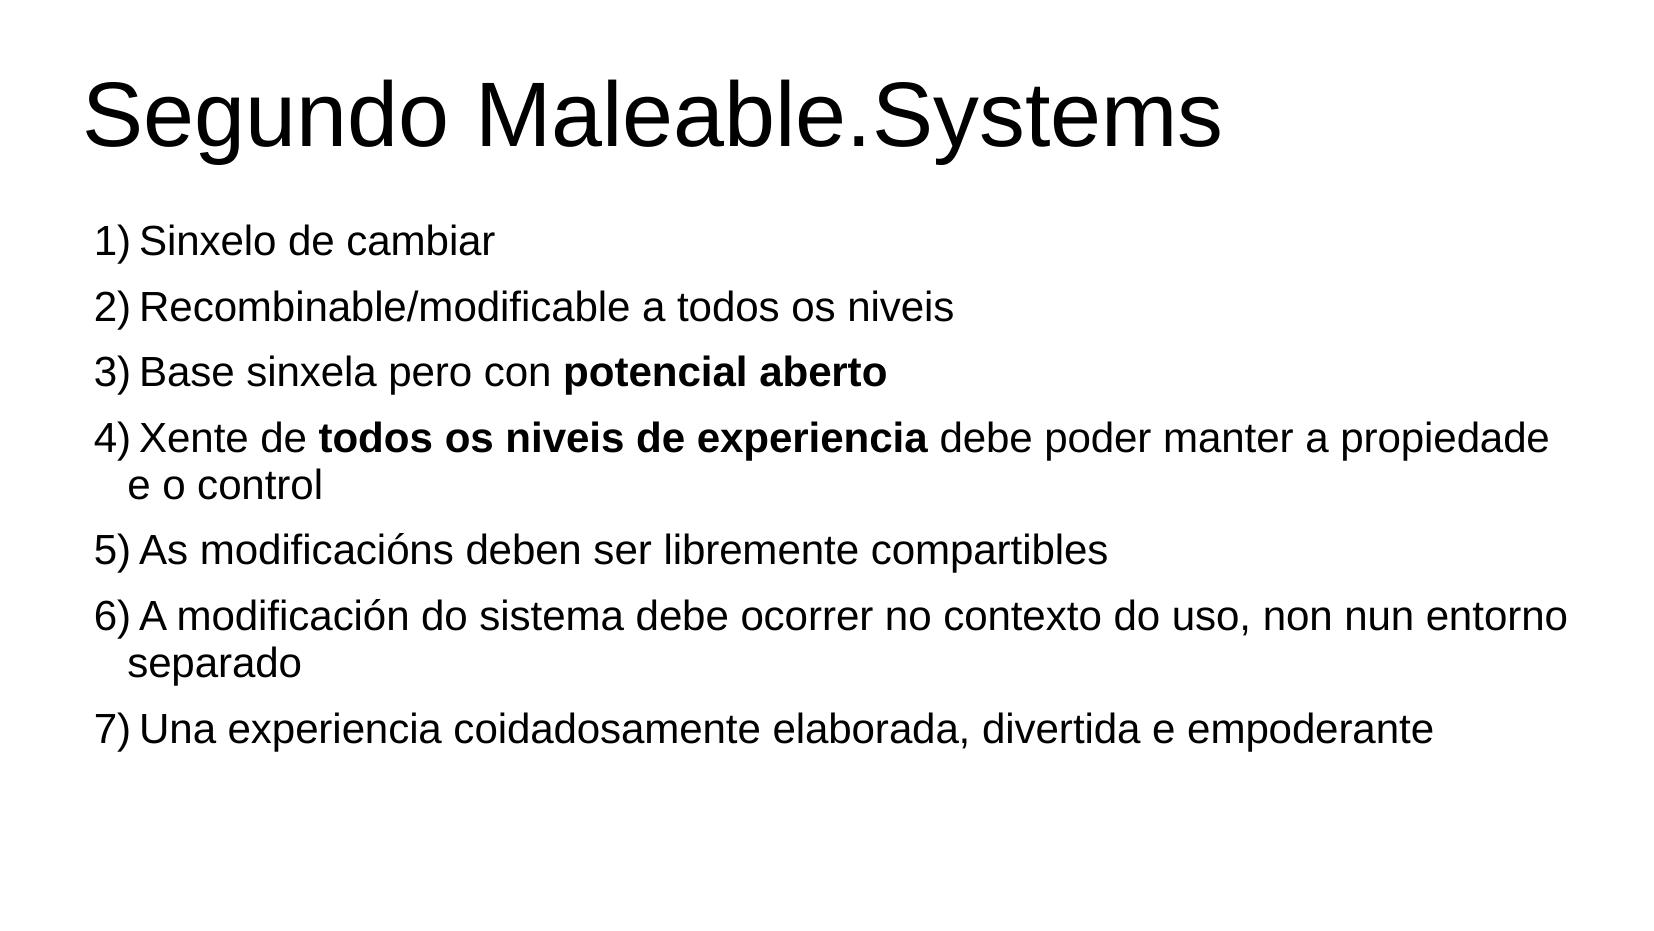

# Segundo Maleable.Systems
 Sinxelo de cambiar
 Recombinable/modificable a todos os niveis
 Base sinxela pero con potencial aberto
 Xente de todos os niveis de experiencia debe poder manter a propiedade e o control
 As modificacións deben ser libremente compartibles
 A modificación do sistema debe ocorrer no contexto do uso, non nun entorno separado
 Una experiencia coidadosamente elaborada, divertida e empoderante